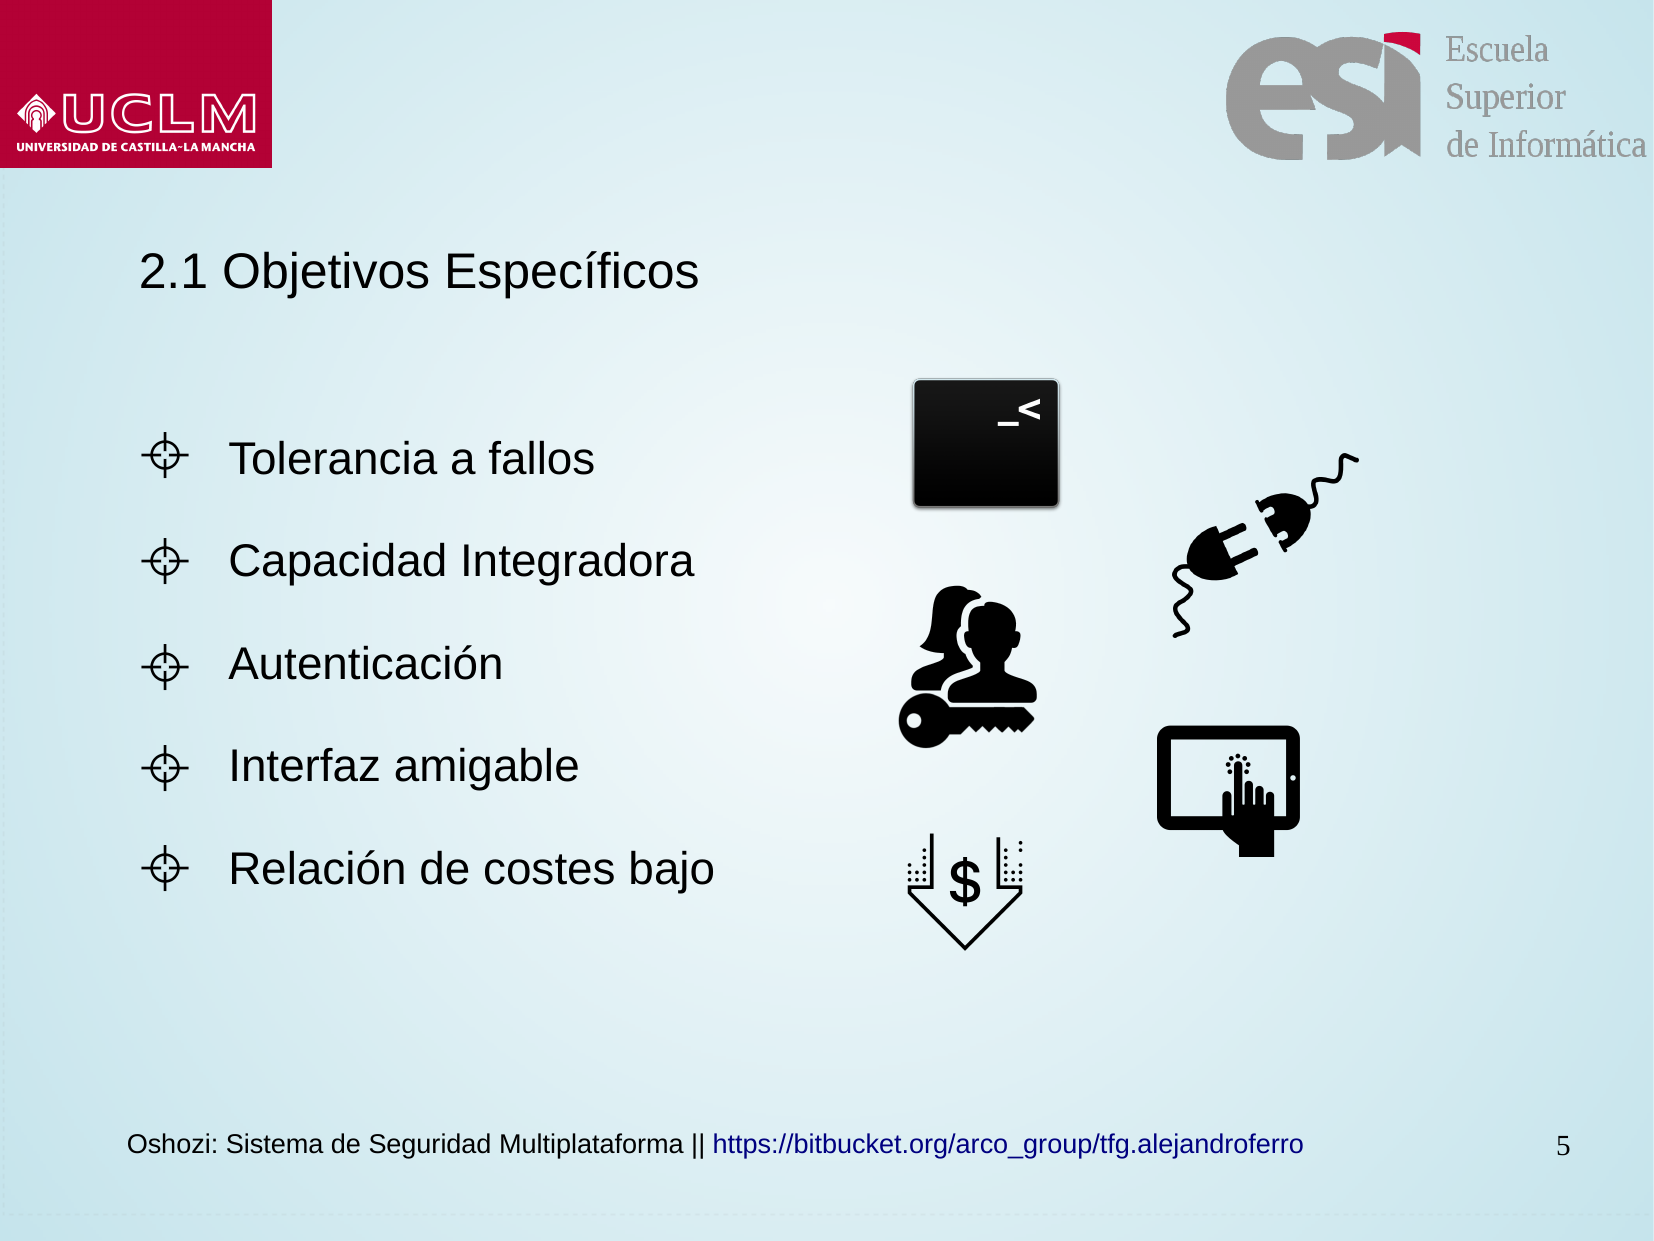

2.1 Objetivos Específicos
 Tolerancia a fallos
 Capacidad Integradora
 Autenticación
 Interfaz amigable
 Relación de costes bajo
Oshozi: Sistema de Seguridad Multiplataforma || https://bitbucket.org/arco_group/tfg.alejandroferro
5